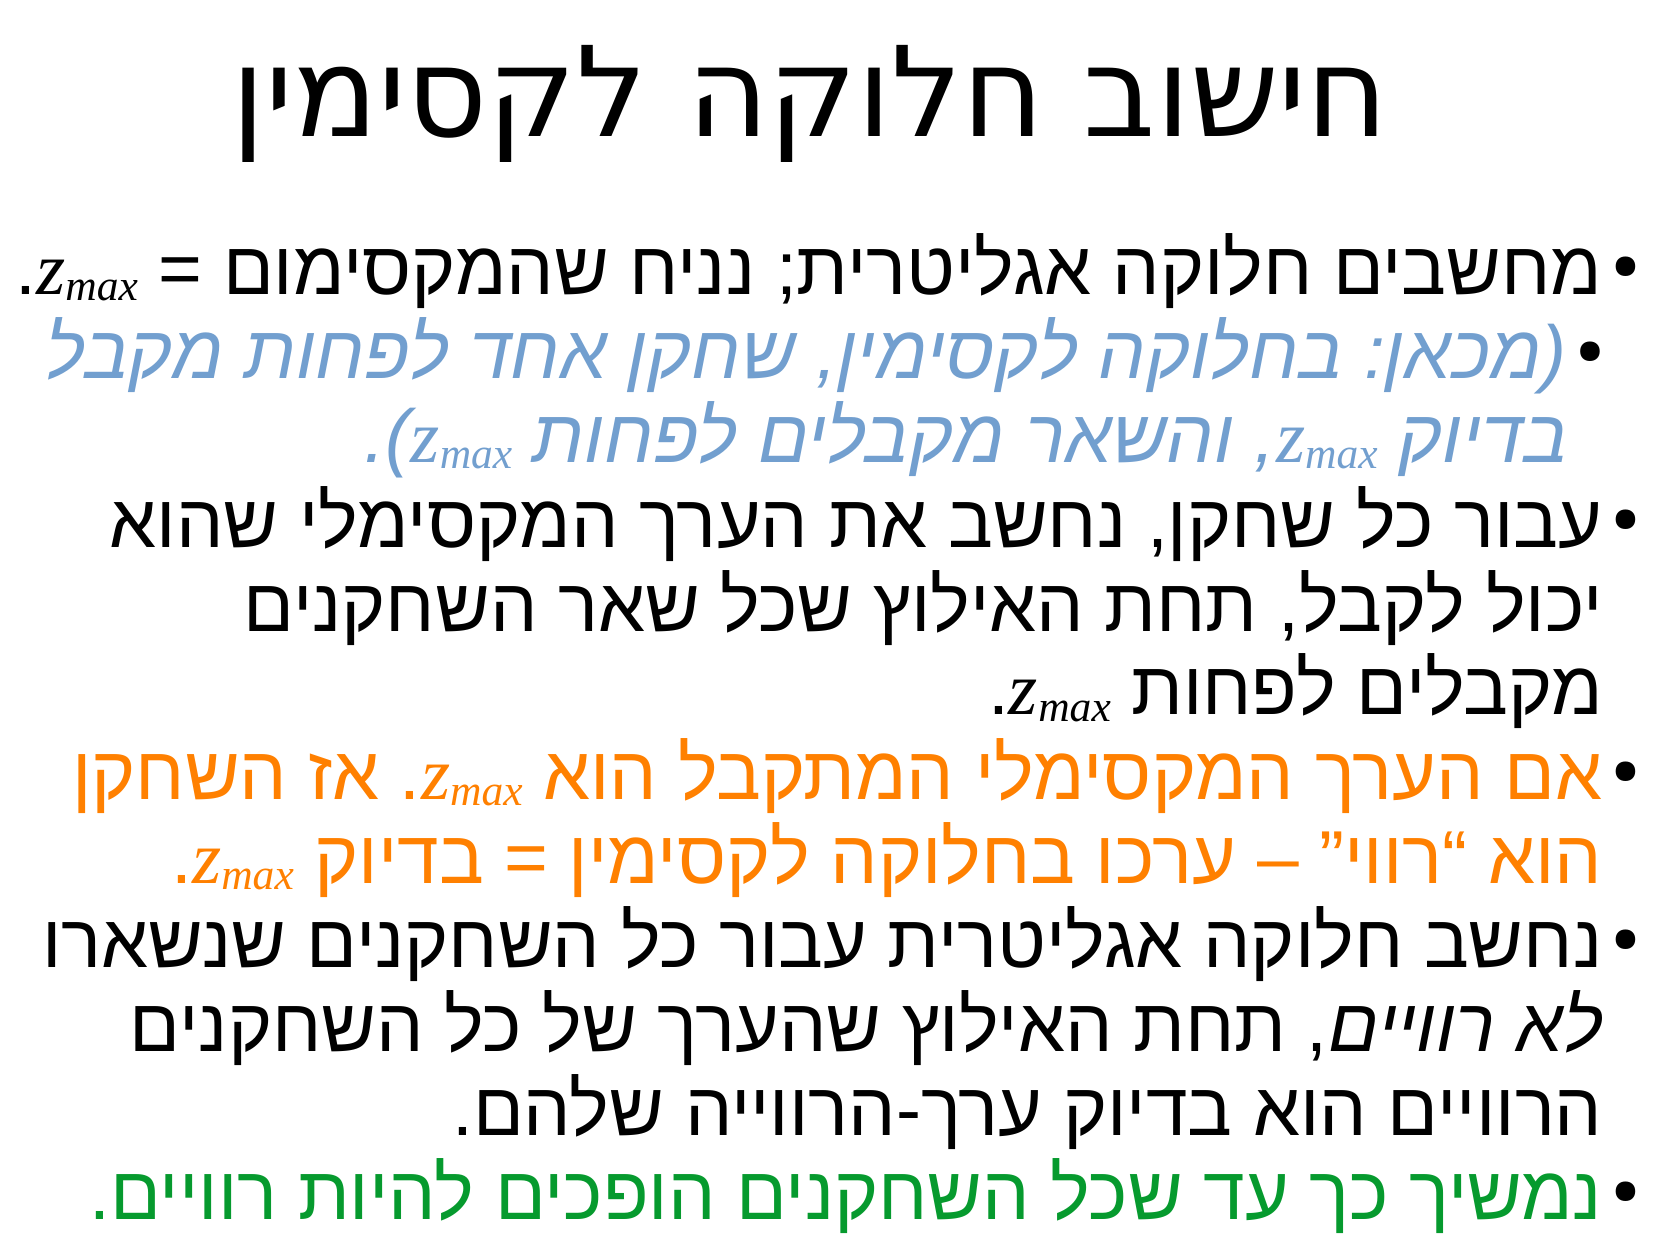

# חישוב חלוקה לקסימין
מחשבים חלוקה אגליטרית; נניח שהמקסימום = zmax.
(מכאן: בחלוקה לקסימין, שחקן אחד לפחות מקבל בדיוק zmax, והשאר מקבלים לפחות zmax).
עבור כל שחקן, נחשב את הערך המקסימלי שהוא יכול לקבל, תחת האילוץ שכל שאר השחקנים מקבלים לפחות zmax.
אם הערך המקסימלי המתקבל הוא zmax. אז השחקן הוא “רווי” – ערכו בחלוקה לקסימין = בדיוק zmax.
נחשב חלוקה אגליטרית עבור כל השחקנים שנשארו לא רוויים, תחת האילוץ שהערך של כל השחקנים הרוויים הוא בדיוק ערך-הרווייה שלהם.
נמשיך כך עד שכל השחקנים הופכים להיות רוויים.